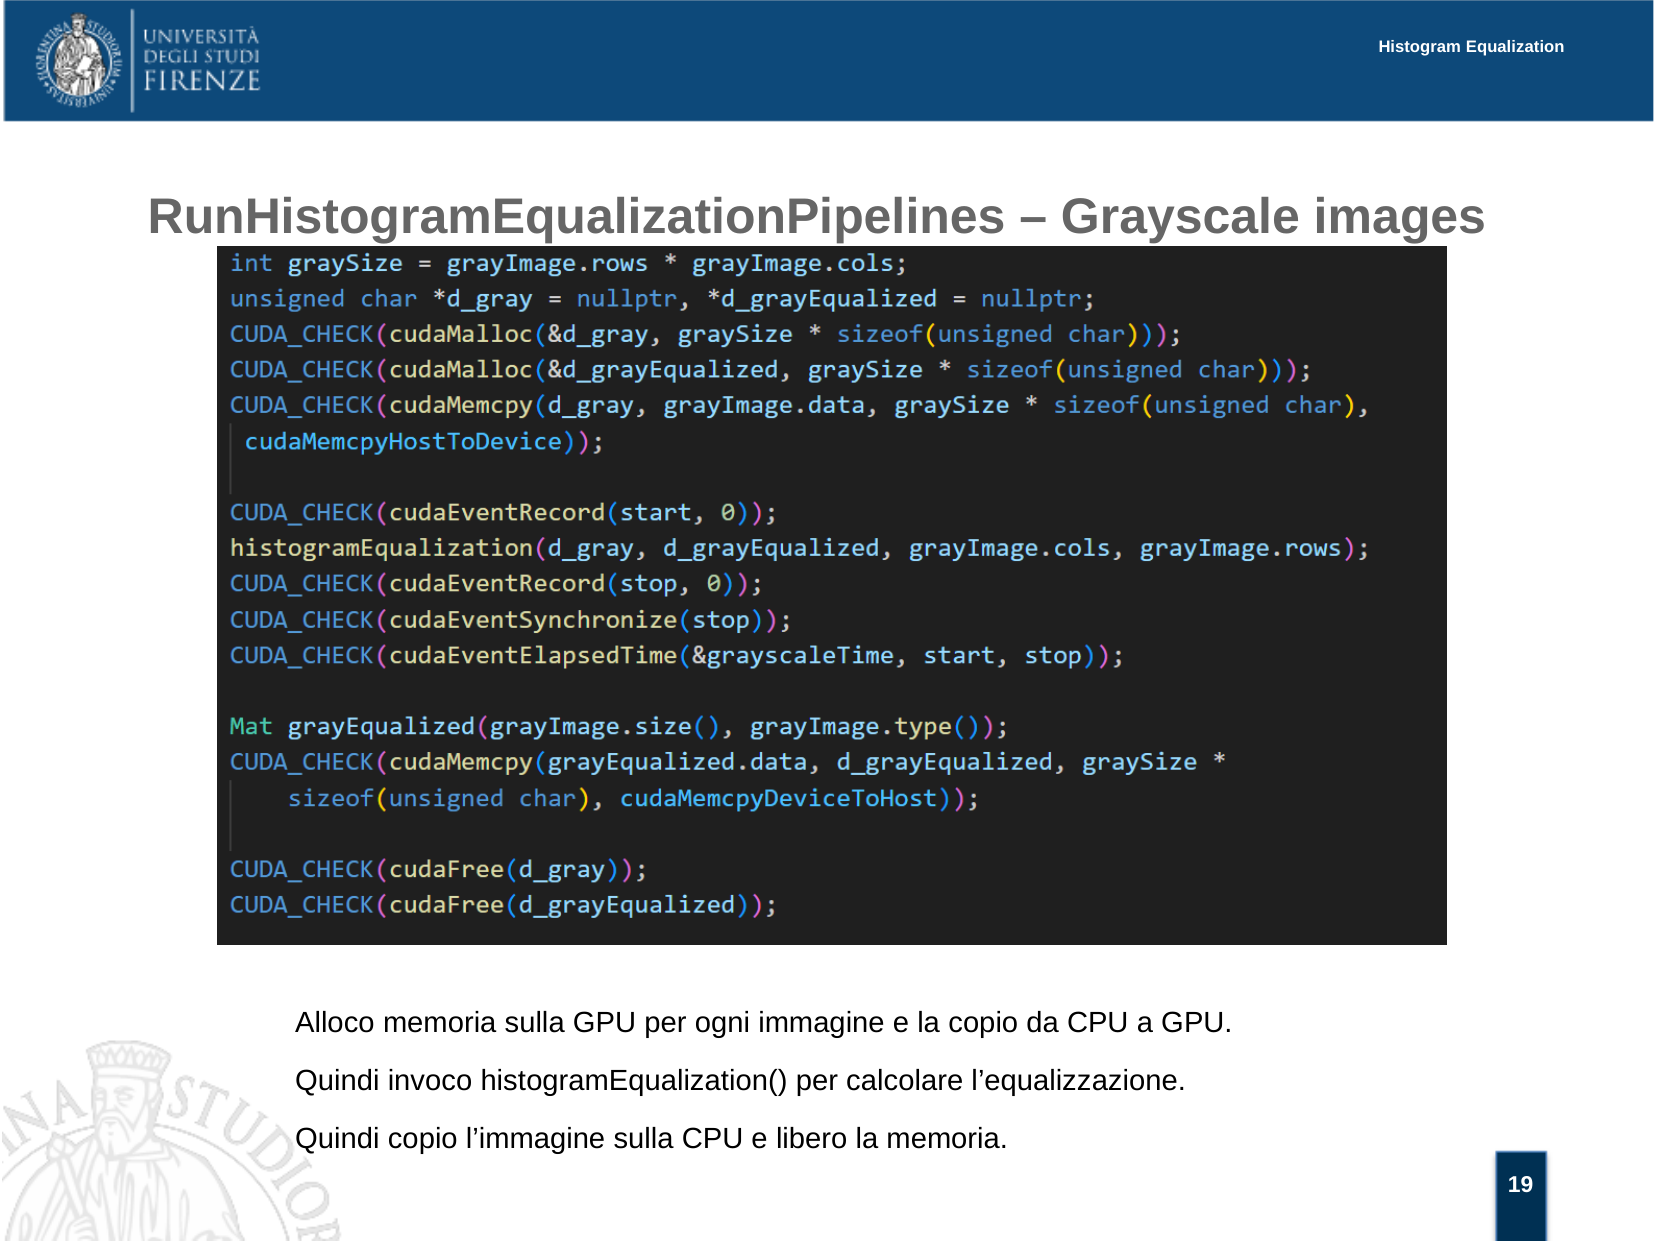

Histogram Equalization
RunHistogramEqualizationPipelines – Grayscale images
Alloco memoria sulla GPU per ogni immagine e la copio da CPU a GPU.
Quindi invoco histogramEqualization() per calcolare l’equalizzazione.
Quindi copio l’immagine sulla CPU e libero la memoria.
19